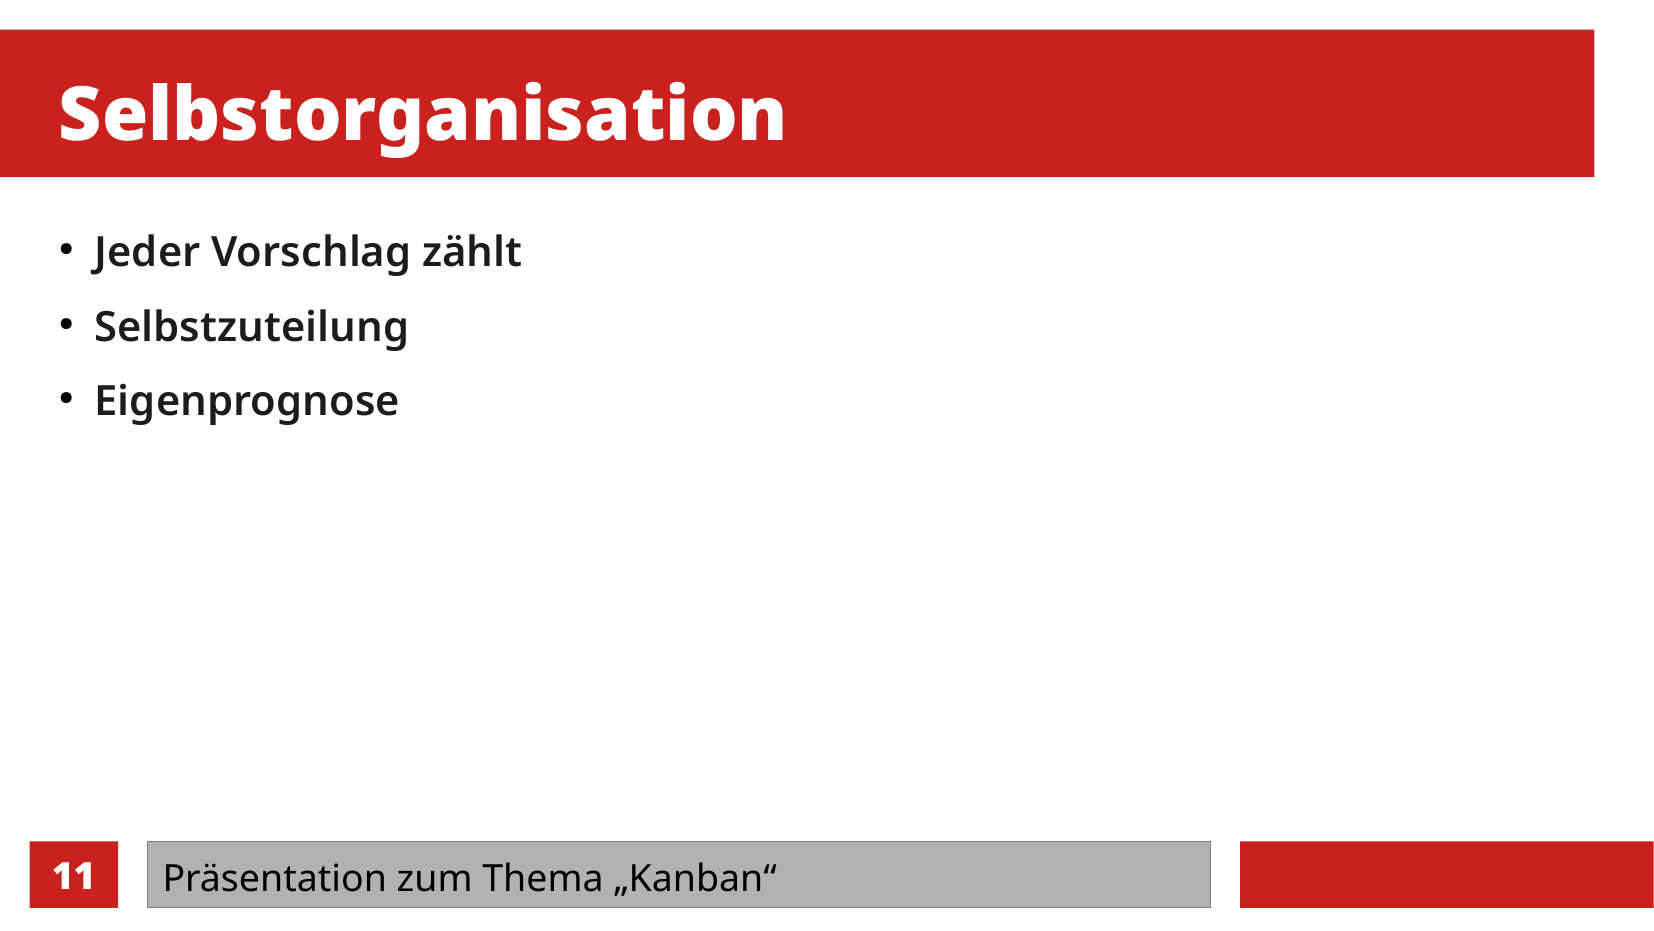

# Selbstorganisation
Jeder Vorschlag zählt
Selbstzuteilung
Eigenprognose
11
Präsentation zum Thema „Kanban“